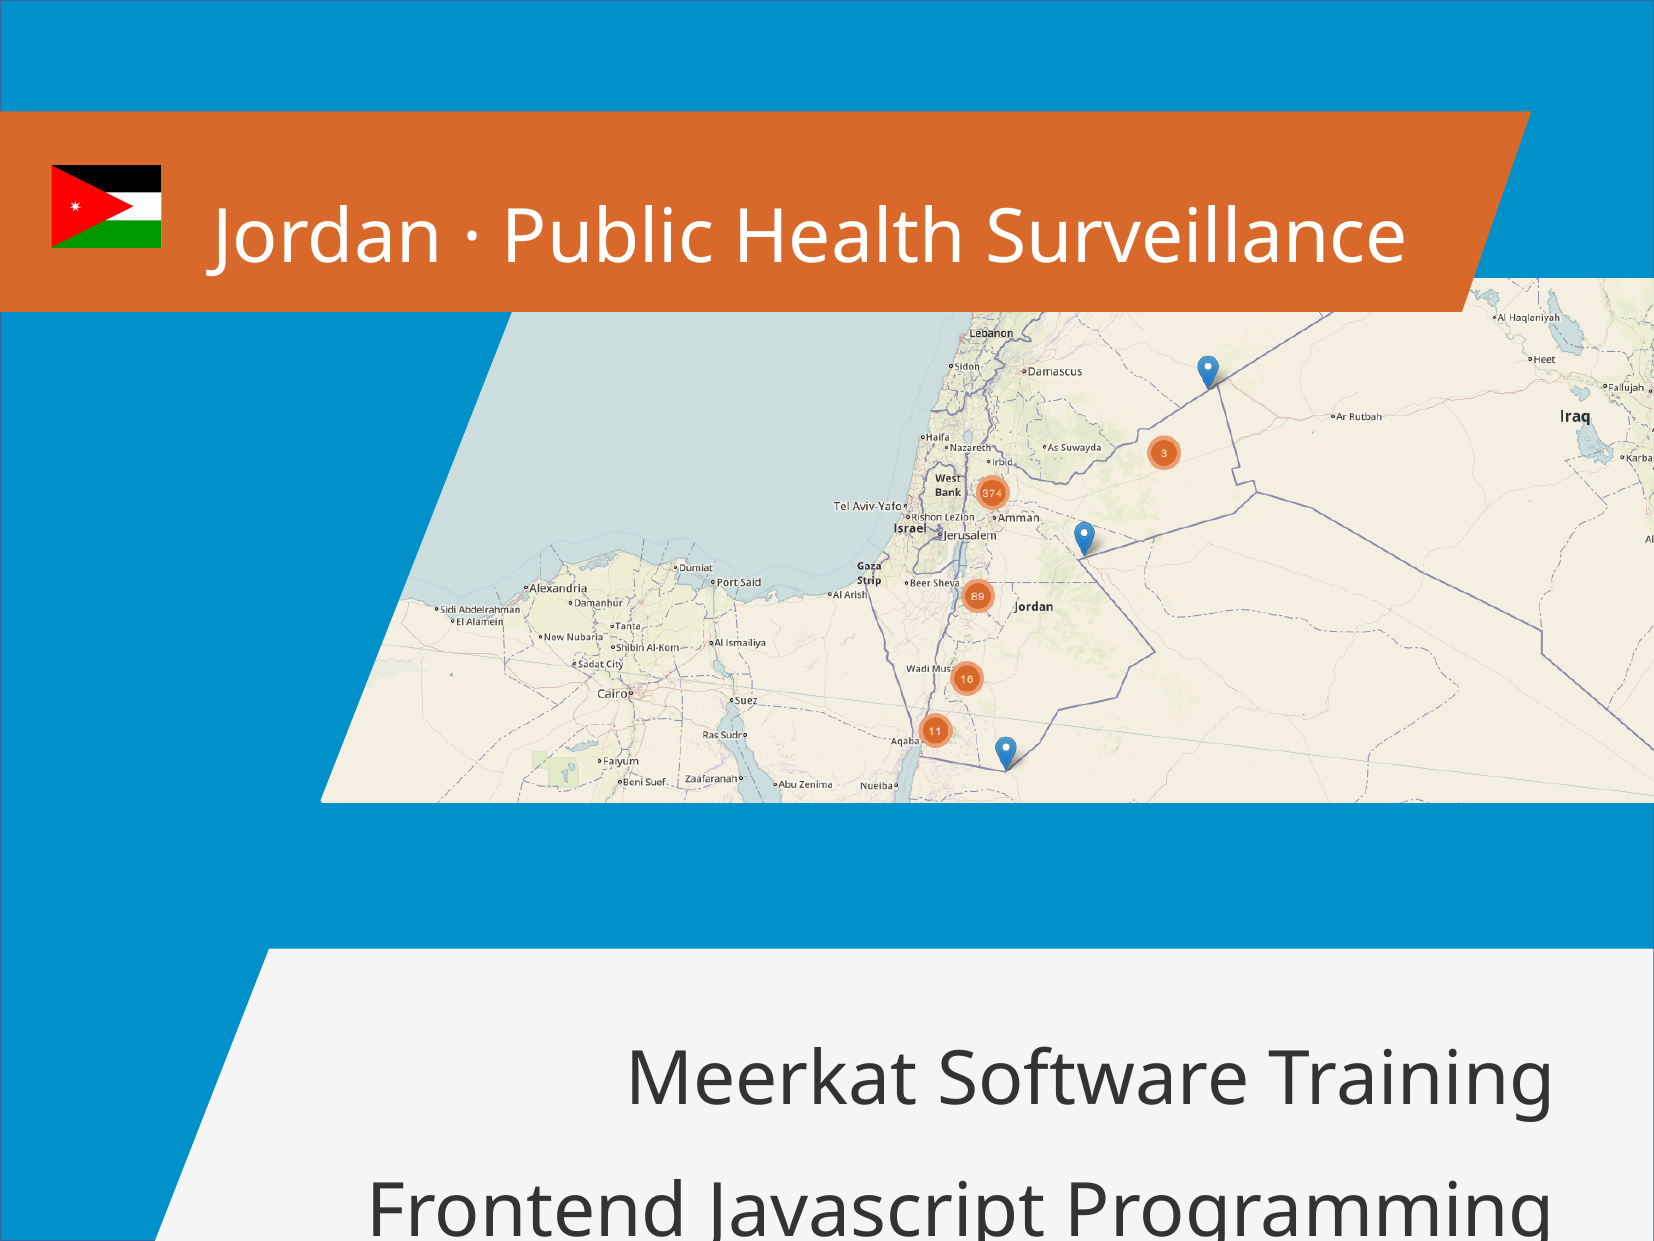

Jordan · Public Health Surveillance
Meerkat Software Training
Frontend Javascript Programming
1